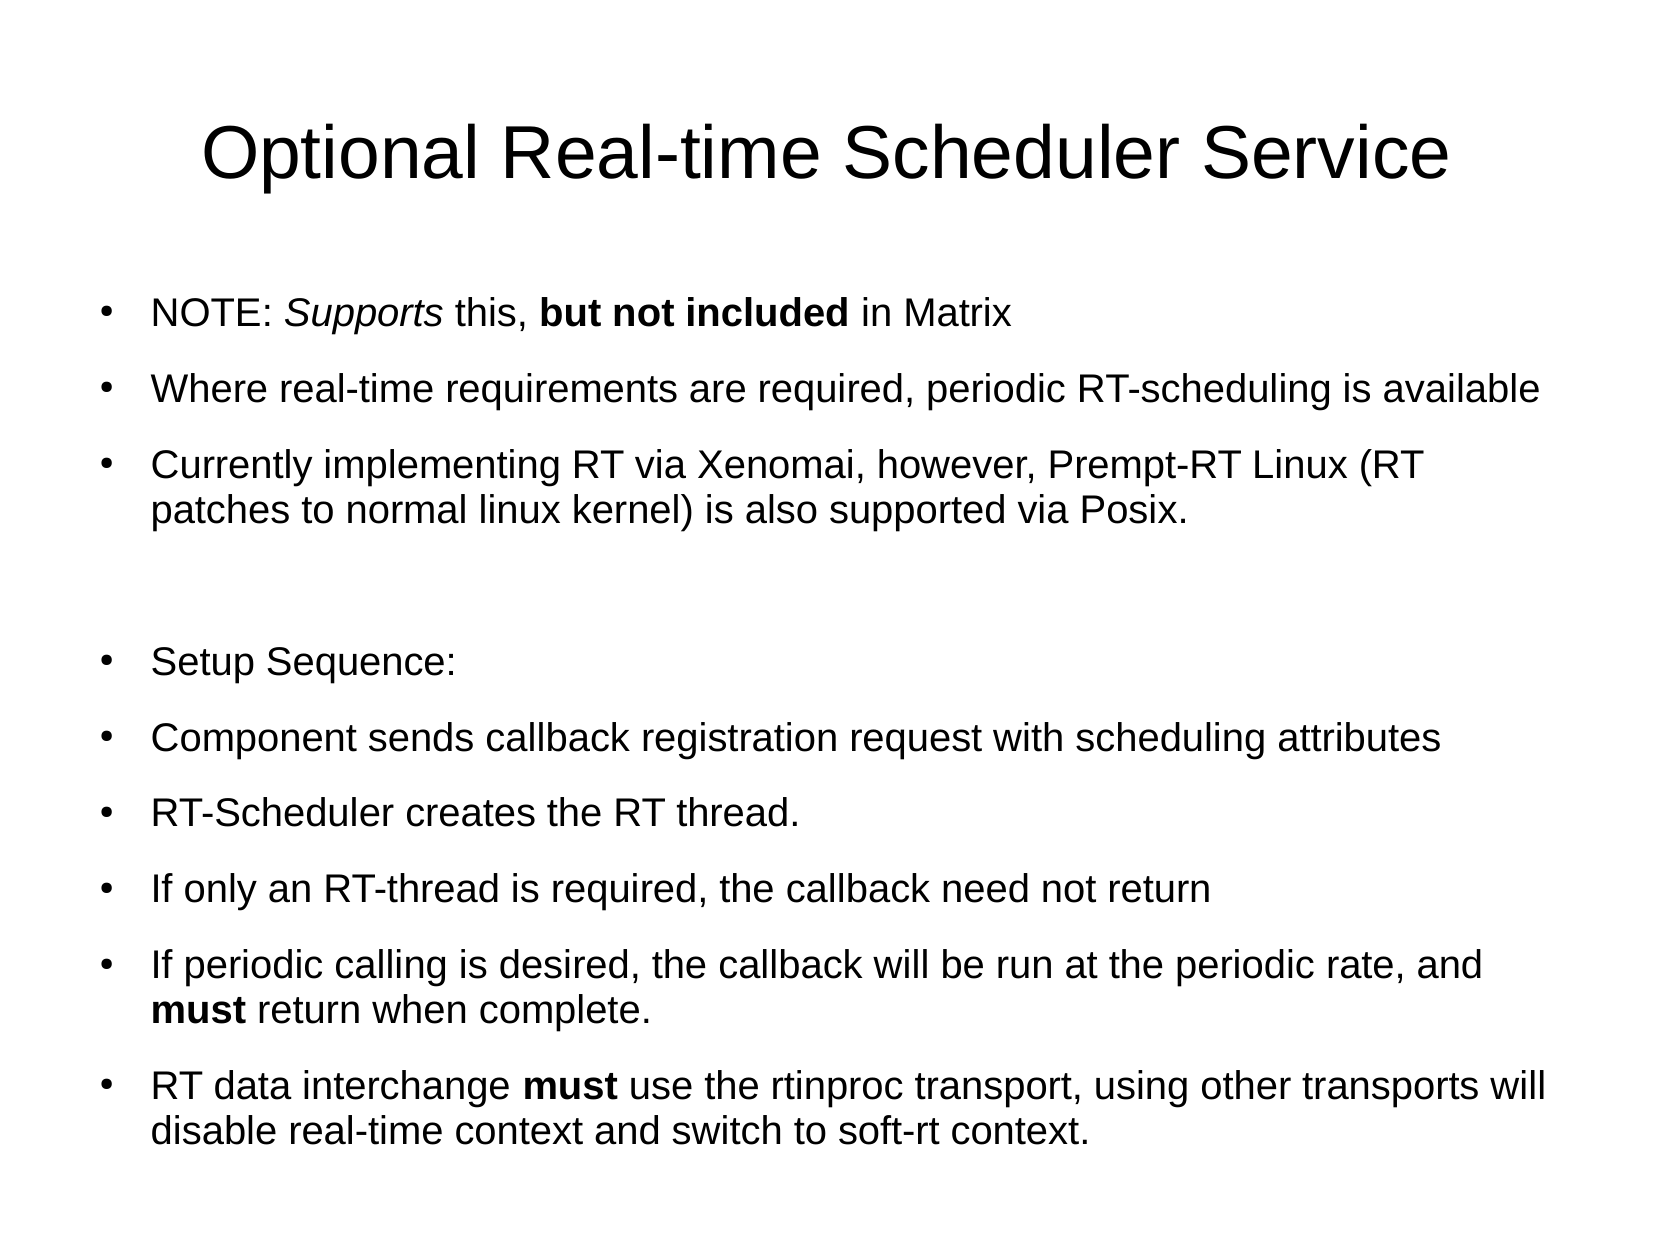

# Optional Real-time Scheduler Service
NOTE: Supports this, but not included in Matrix
Where real-time requirements are required, periodic RT-scheduling is available
Currently implementing RT via Xenomai, however, Prempt-RT Linux (RT patches to normal linux kernel) is also supported via Posix.
Setup Sequence:
Component sends callback registration request with scheduling attributes
RT-Scheduler creates the RT thread.
If only an RT-thread is required, the callback need not return
If periodic calling is desired, the callback will be run at the periodic rate, and must return when complete.
RT data interchange must use the rtinproc transport, using other transports will disable real-time context and switch to soft-rt context.